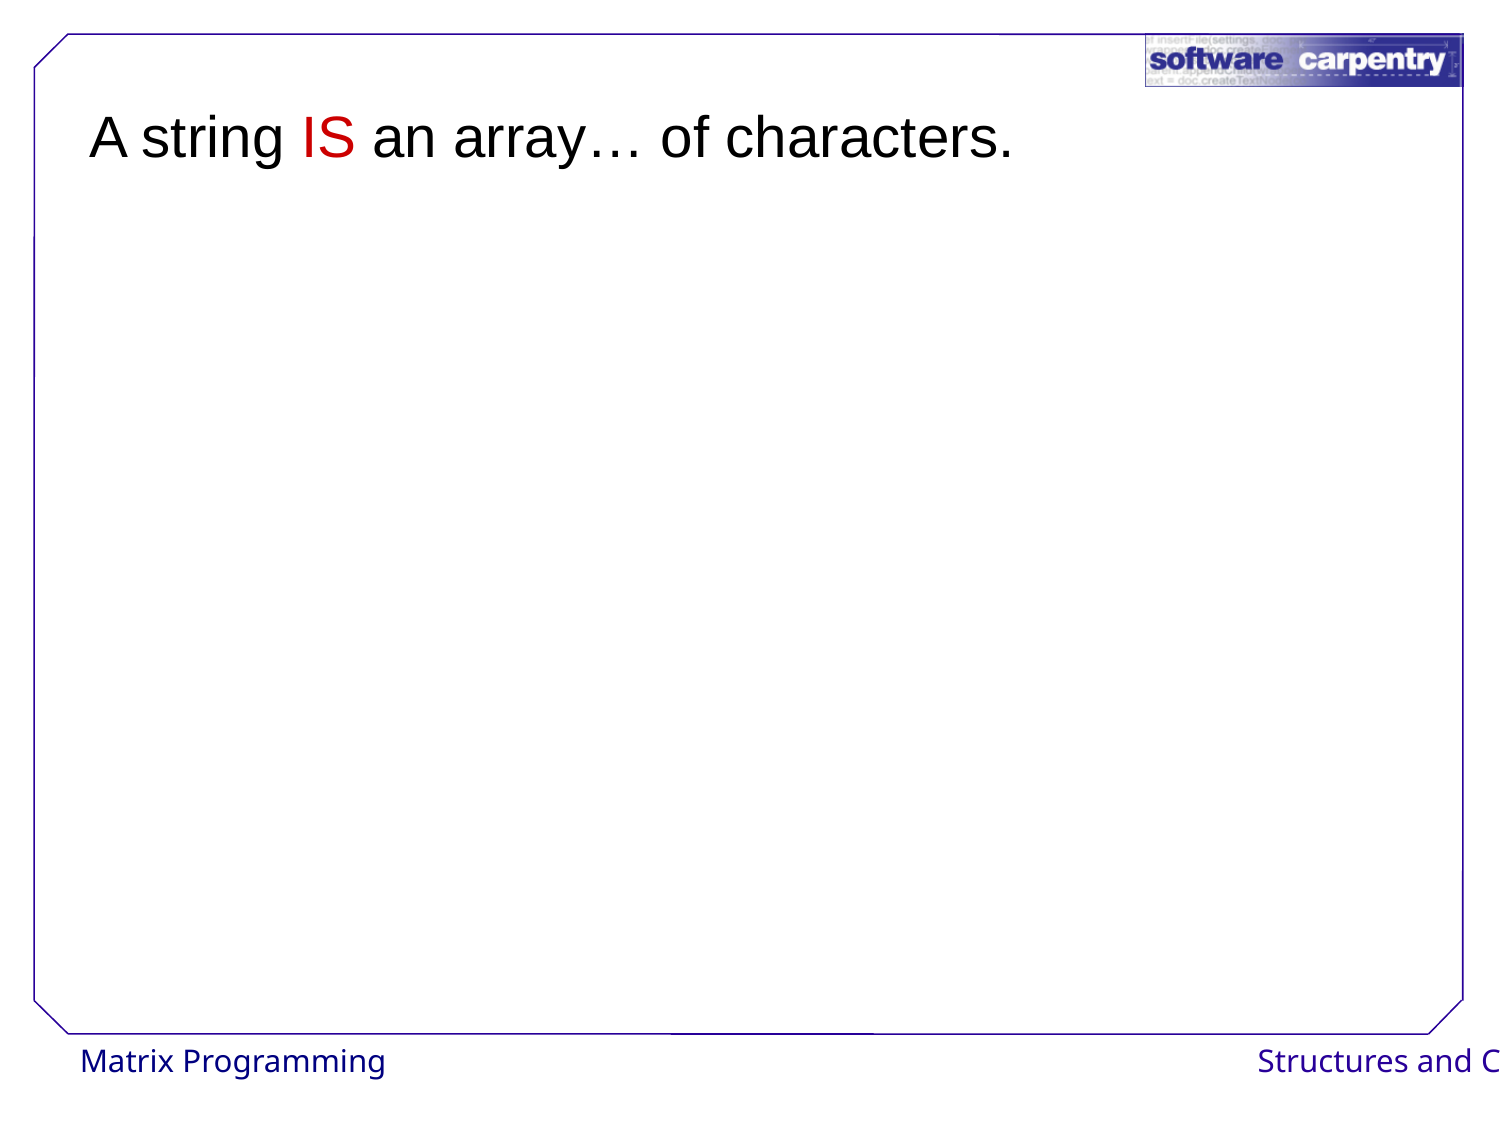

# A string IS an array… of characters.